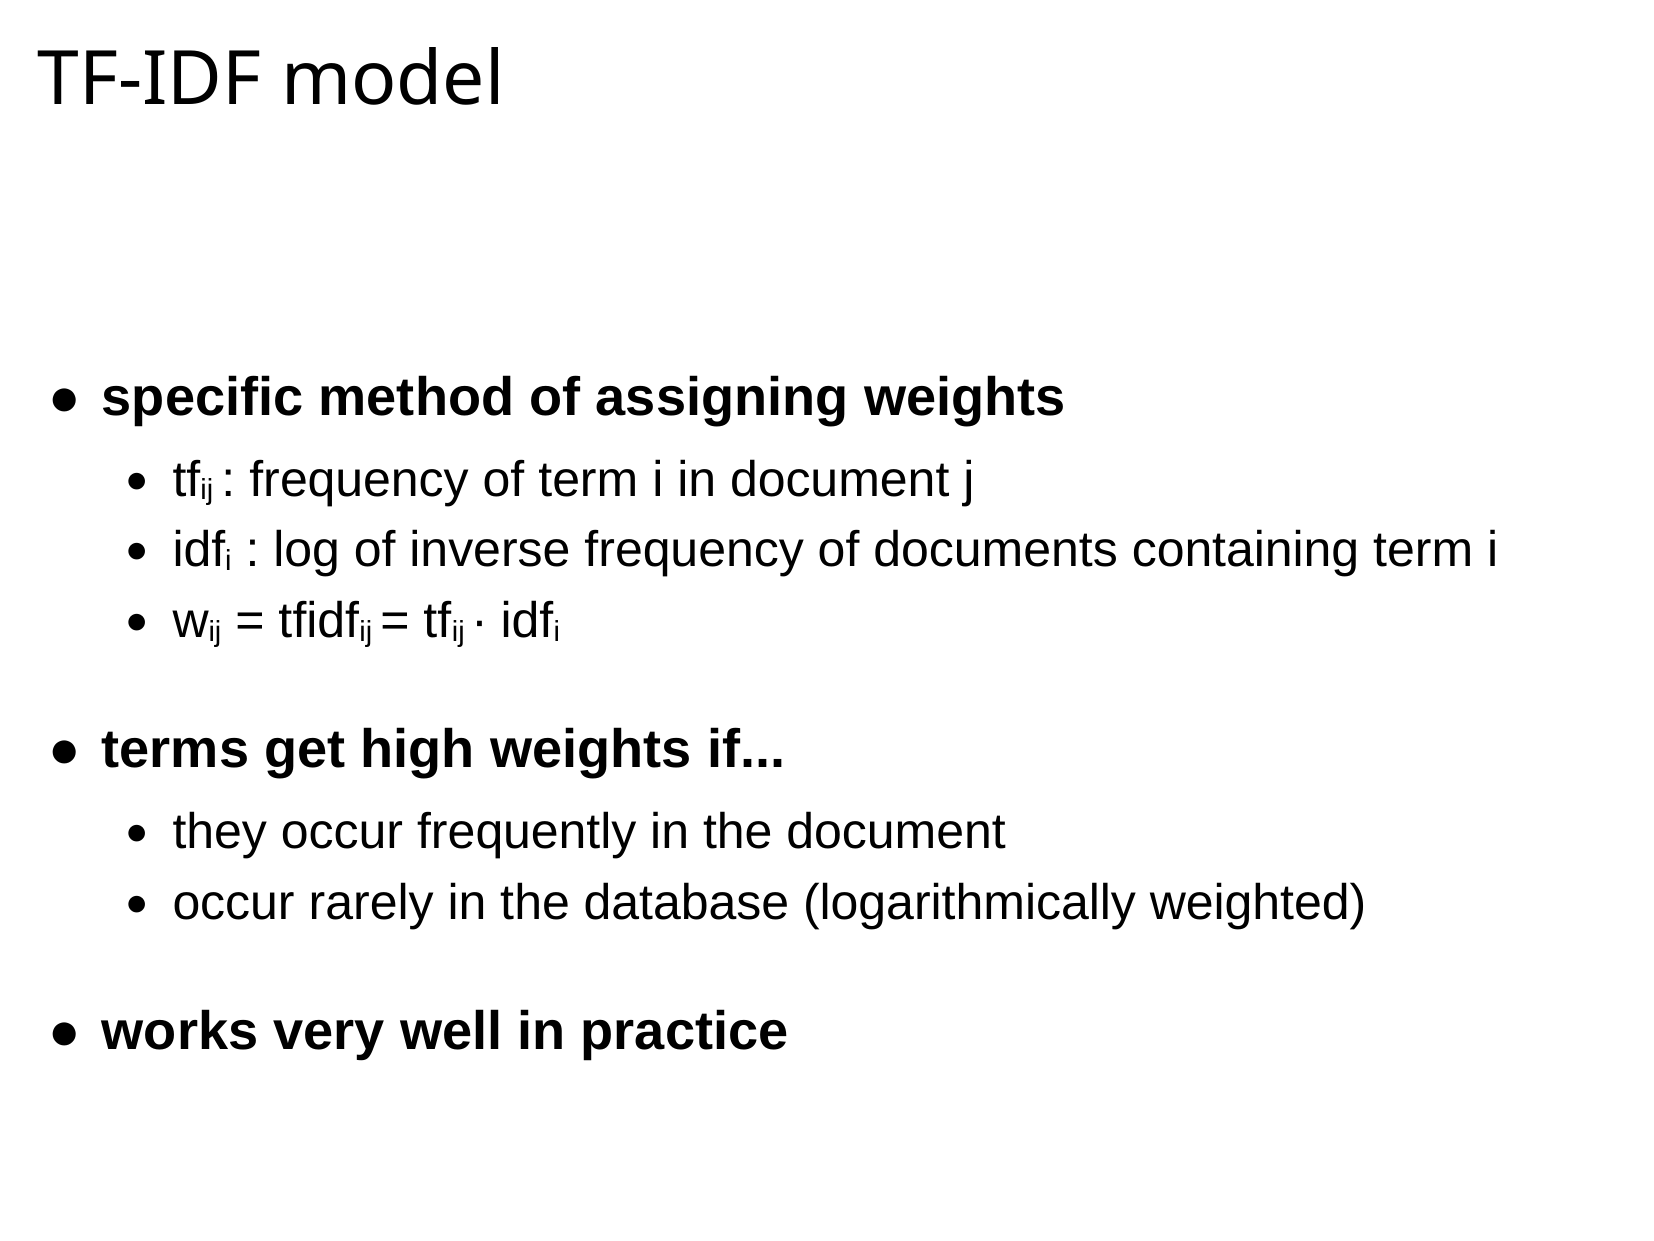

# TF-IDF model
specific method of assigning weights
tfij : frequency of term i in document j
idfi : log of inverse frequency of documents containing term i
wij = tfidfij = tfij ∙ idfi
terms get high weights if...
they occur frequently in the document
occur rarely in the database (logarithmically weighted)
works very well in practice